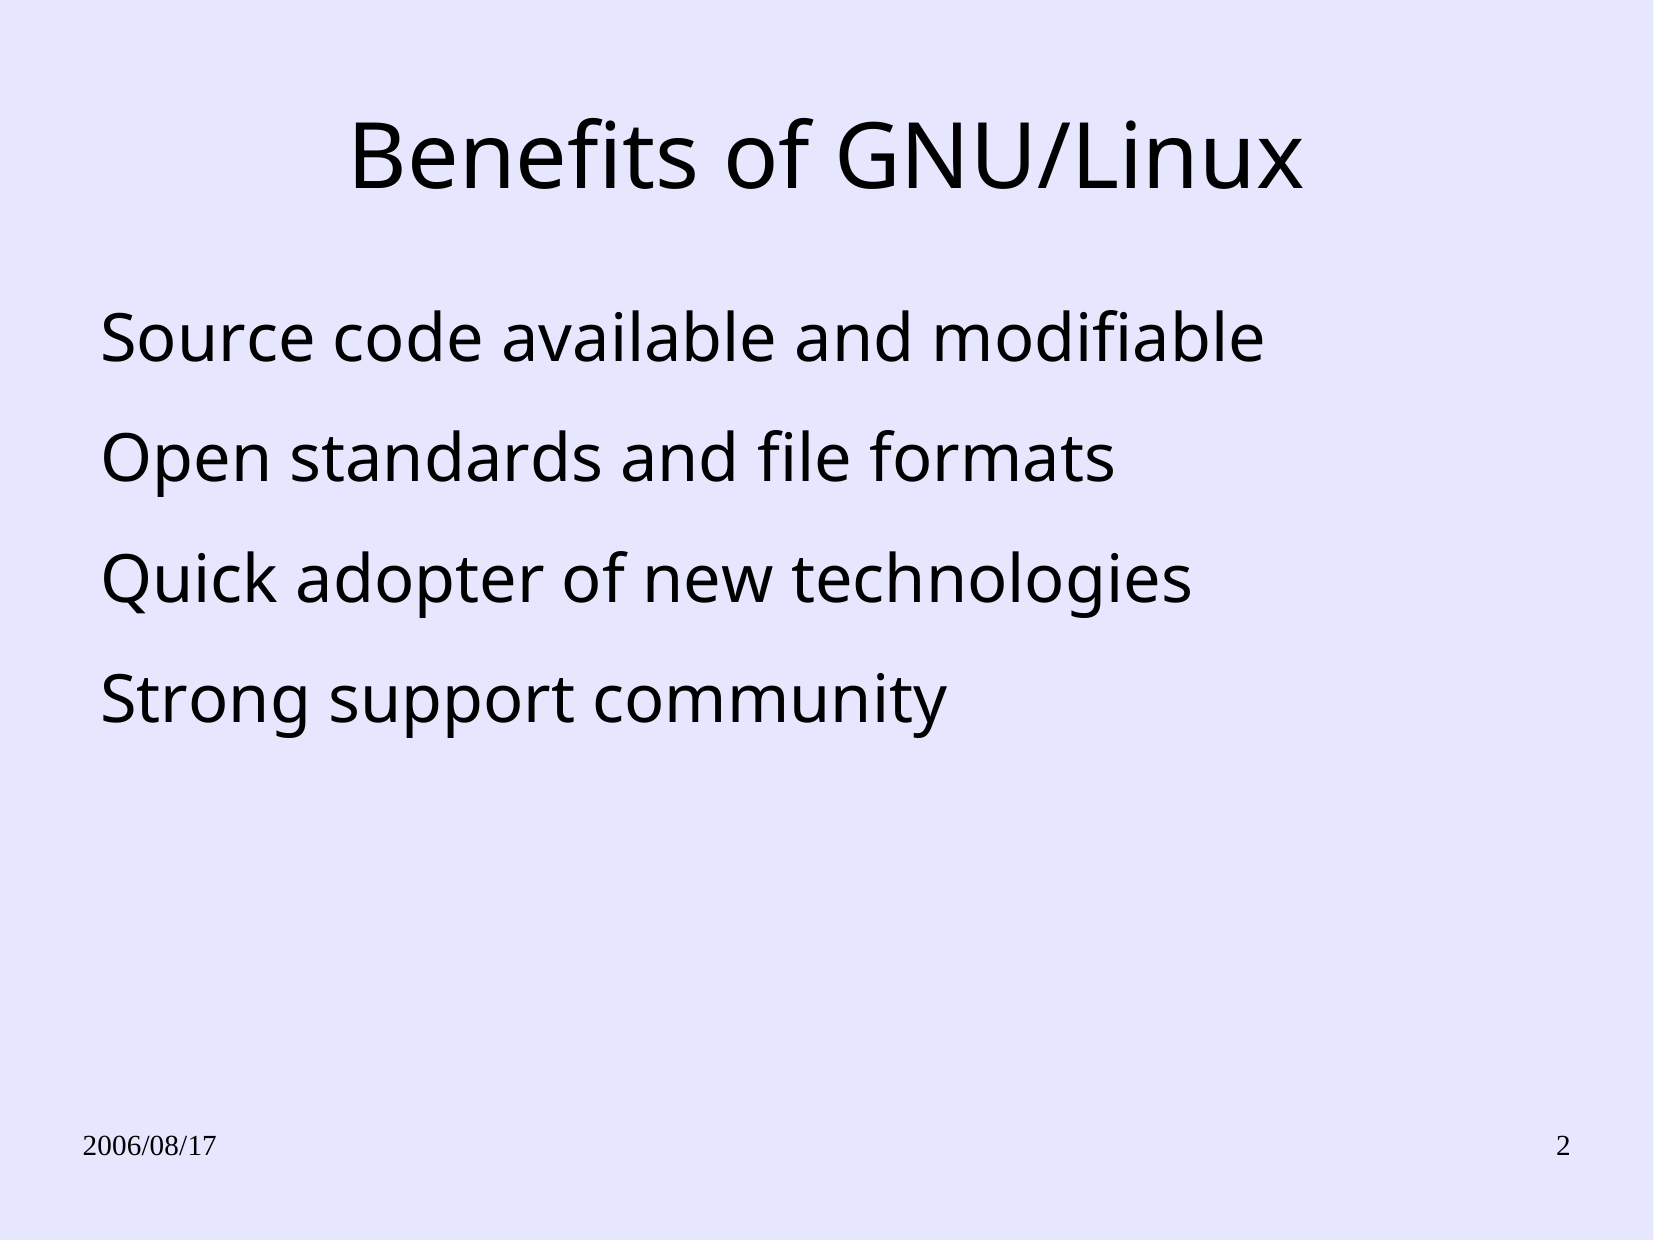

# Benefits of GNU/Linux
Source code available and modifiable
Open standards and file formats
Quick adopter of new technologies
Strong support community
2006/08/17
2